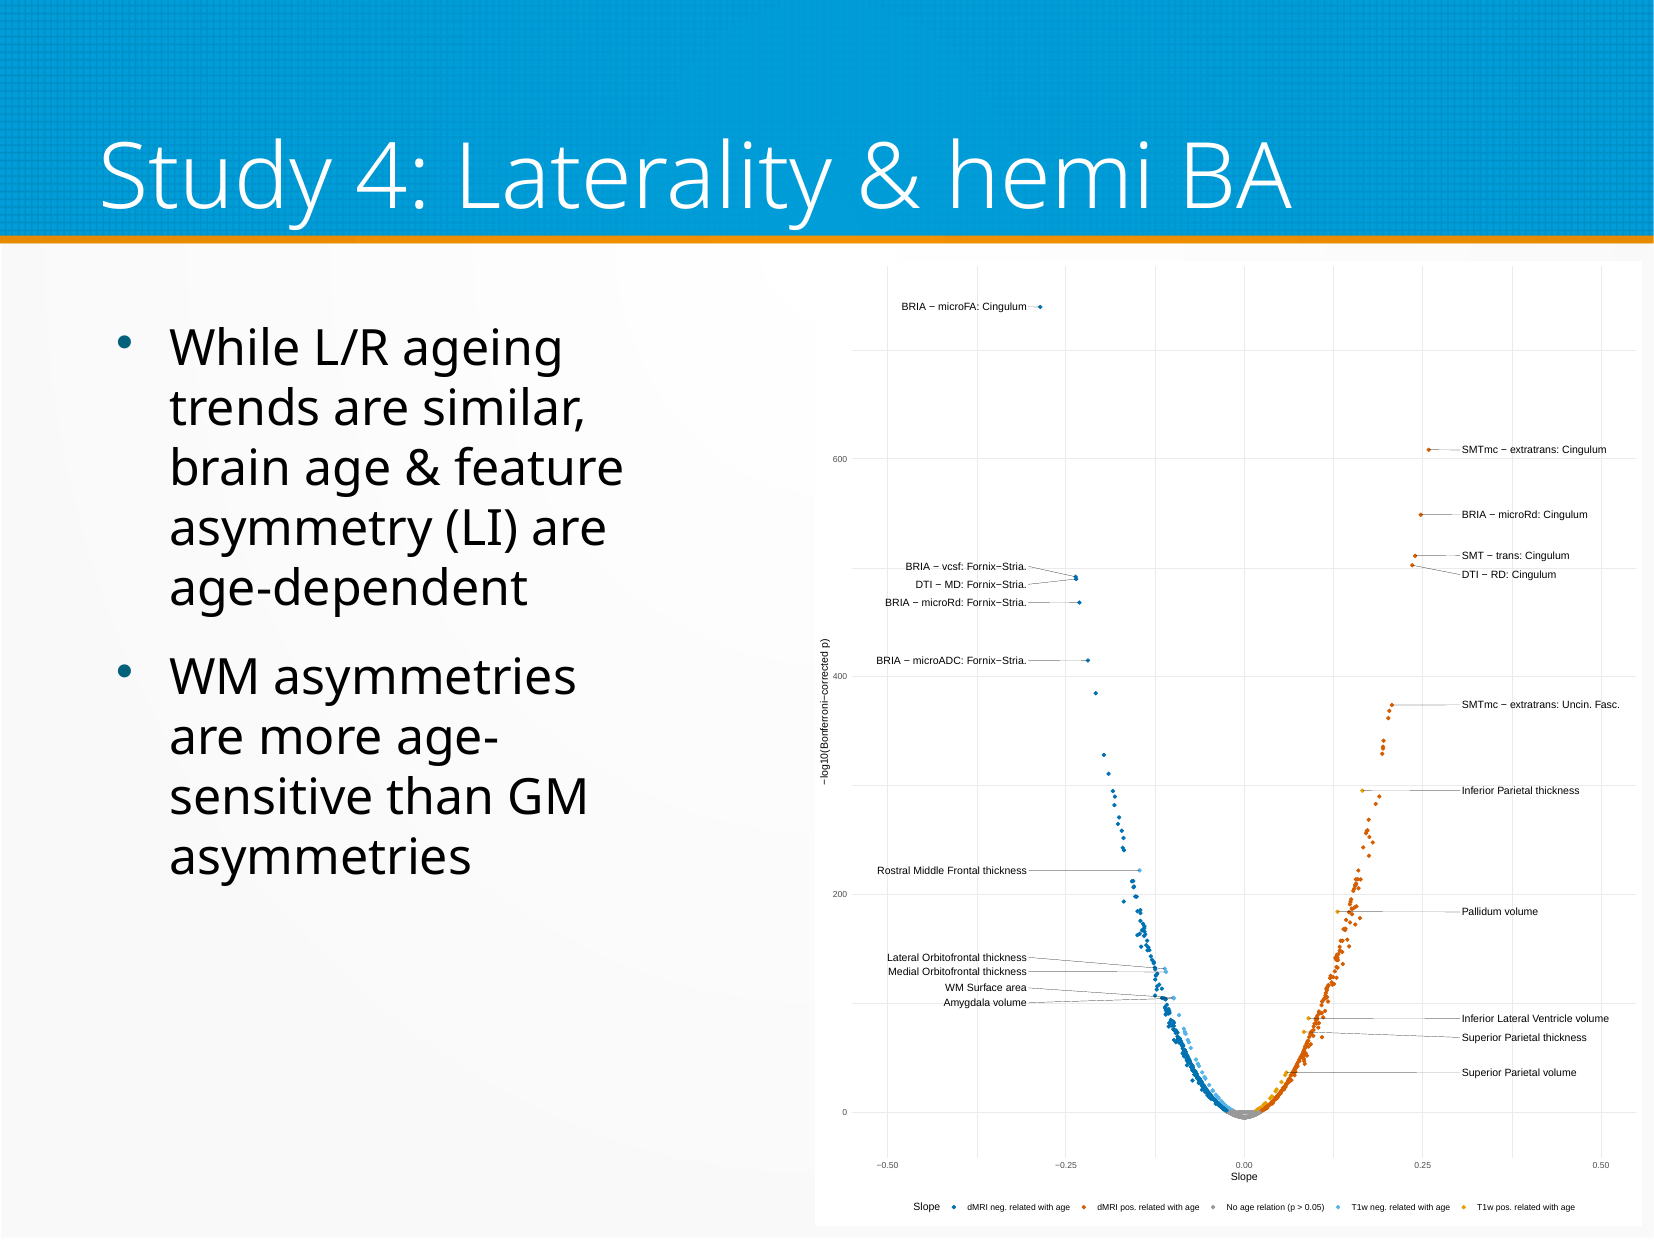

# Study 4: Laterality & hemi BA
While L/R ageing trends are similar, brain age & feature asymmetry (LI) are age-dependent
WM asymmetries are more age-sensitive than GM asymmetries